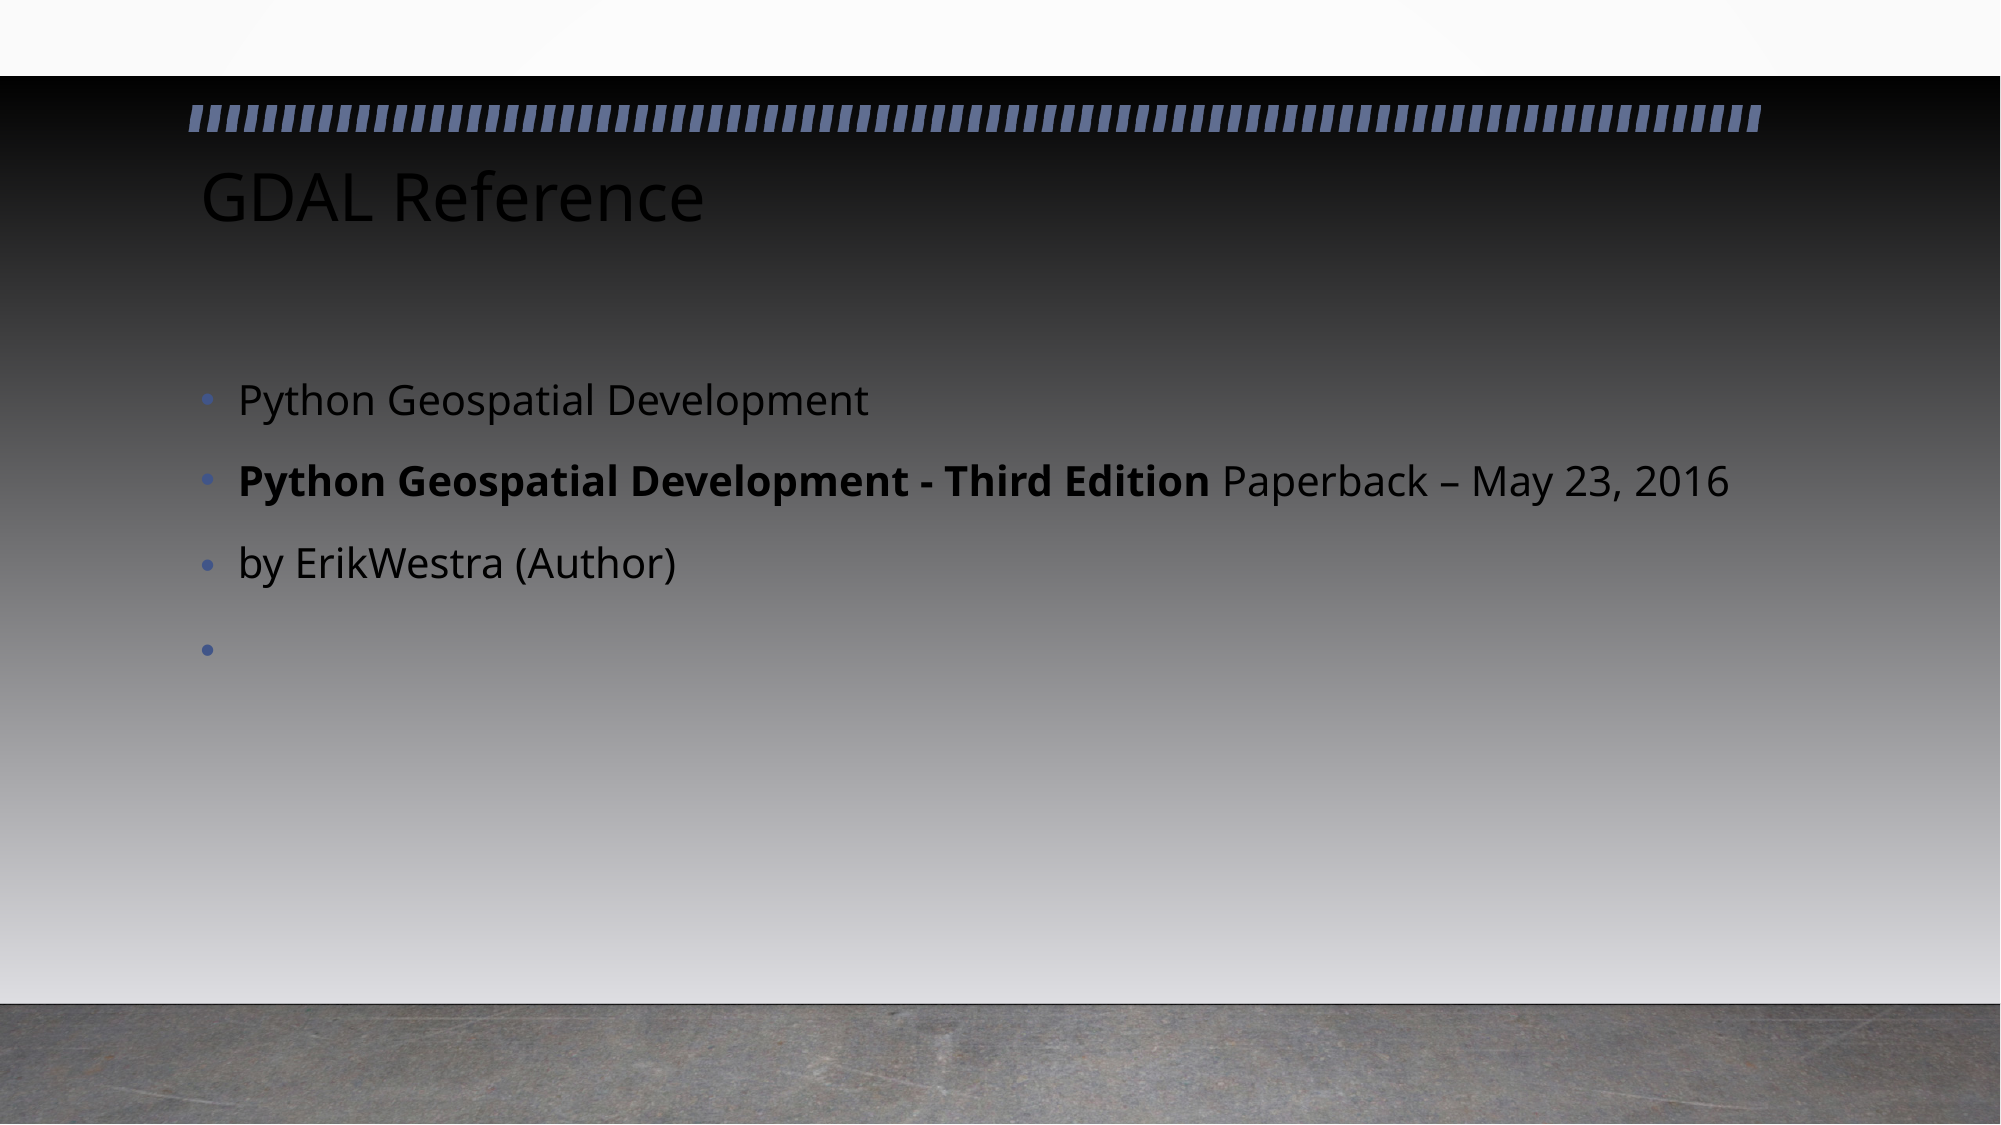

# GDAL Reference
Python Geospatial Development
Python Geospatial Development - Third Edition Paperback – May 23, 2016
by ErikWestra (Author)